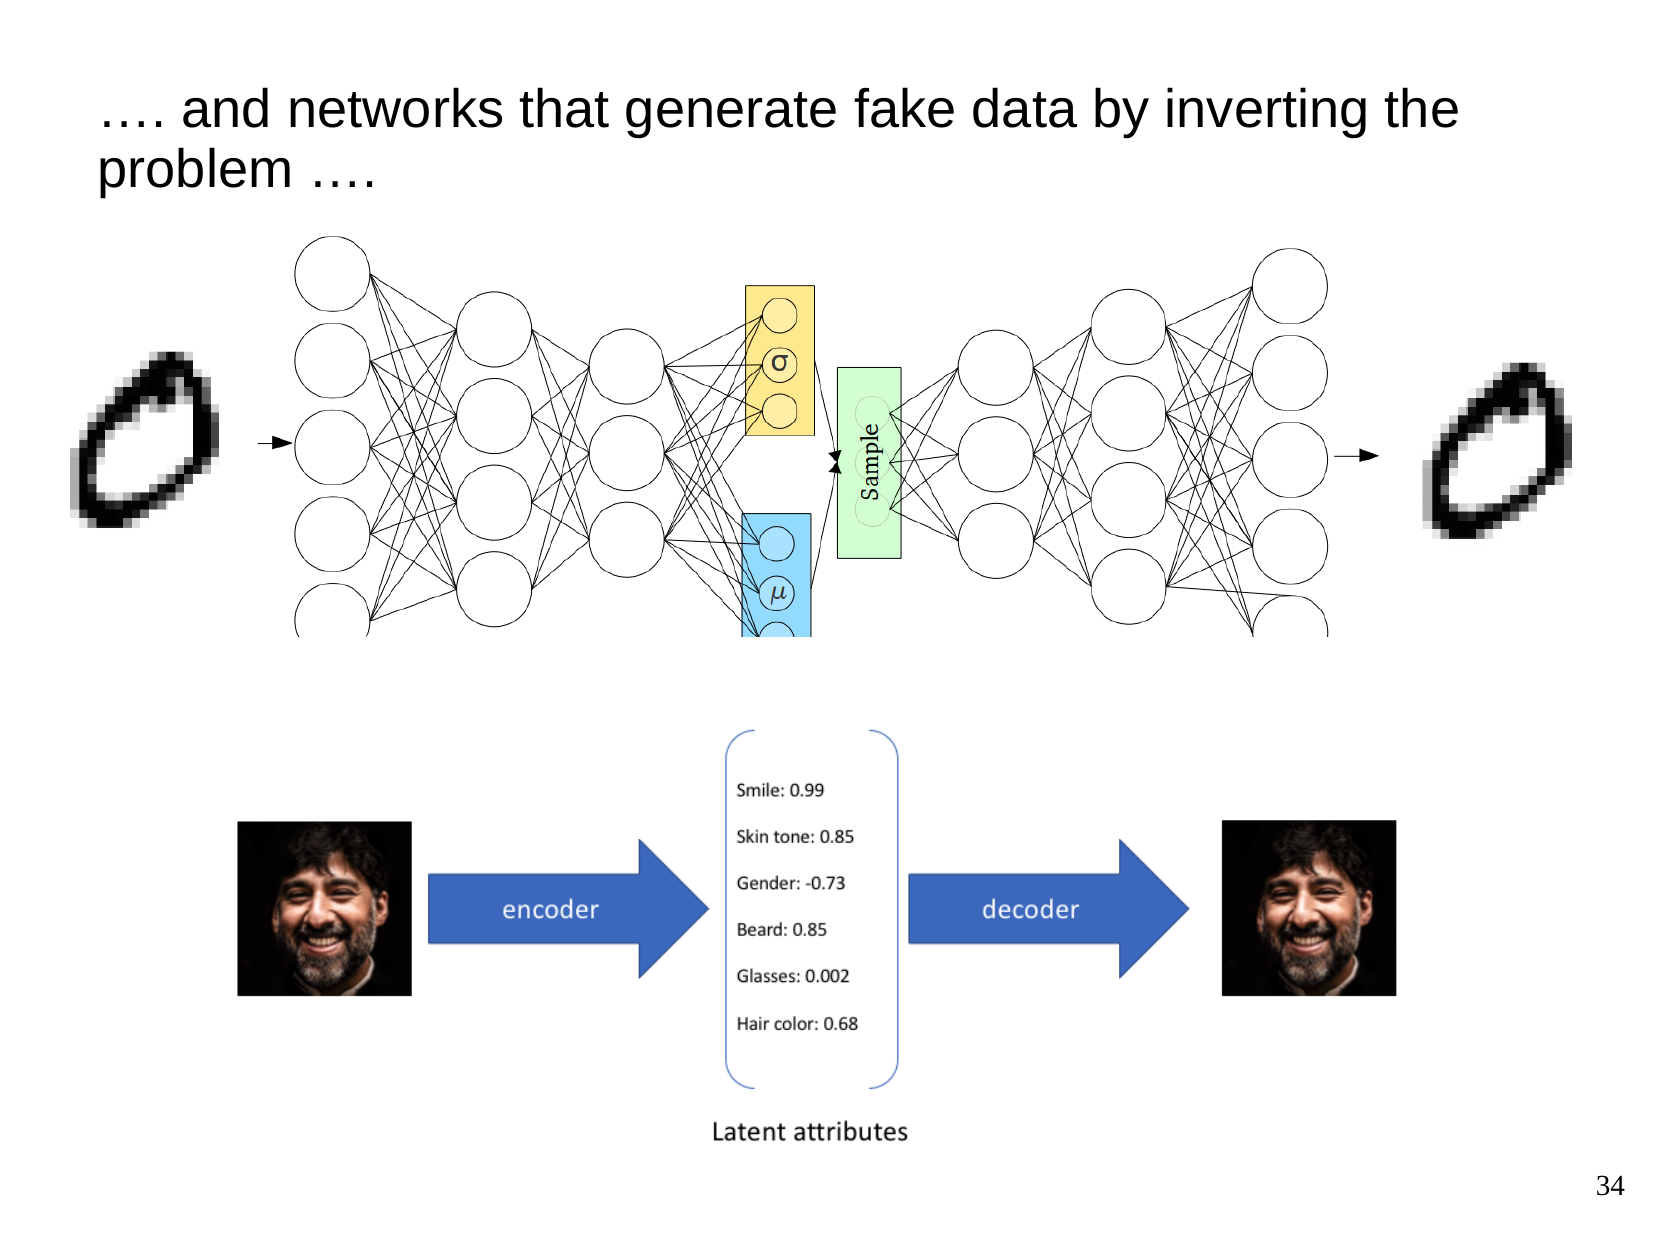

…. and networks that generate fake data by inverting the problem ….
34